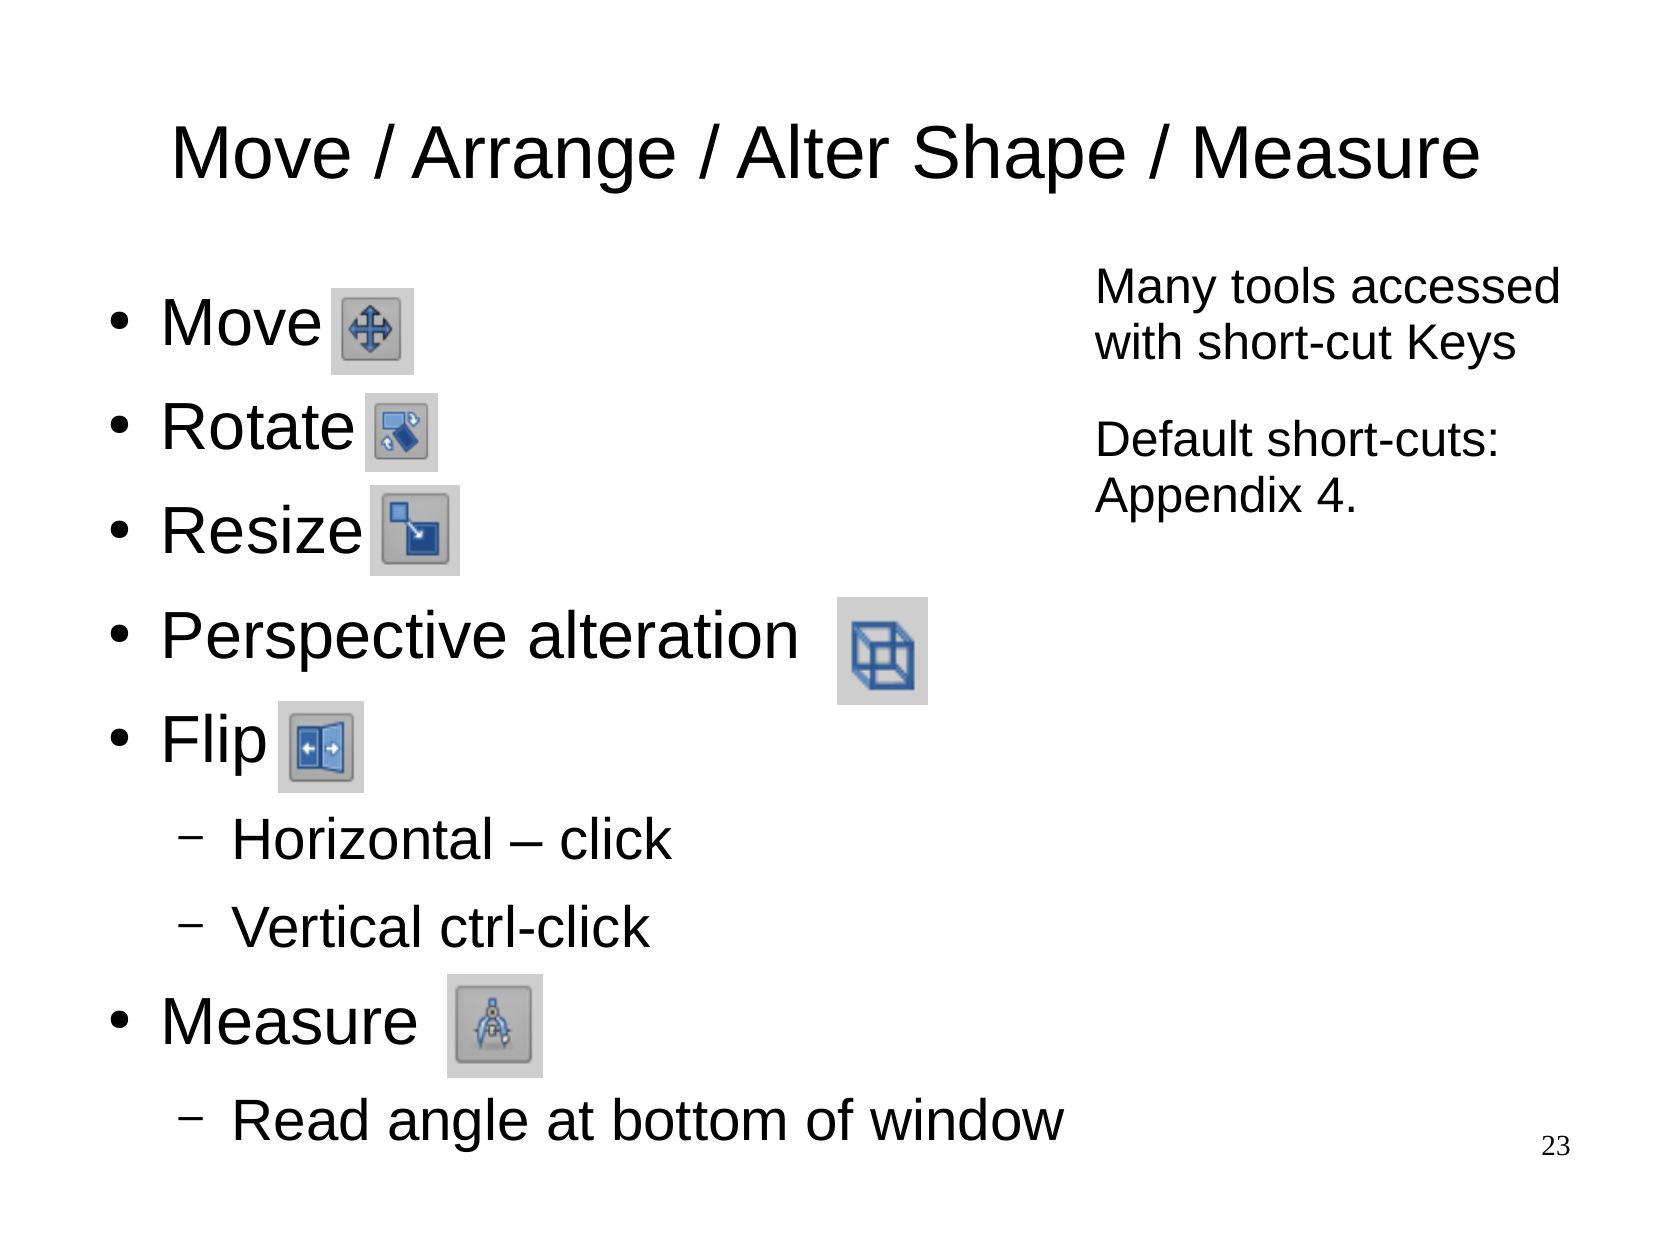

# Move / Arrange / Alter Shape / Measure
Many tools accessed with short-cut Keys
Default short-cuts: Appendix 4.
Move
Rotate
Resize
Perspective alteration
Flip
Horizontal – click
Vertical ctrl-click
Measure
Read angle at bottom of window
23